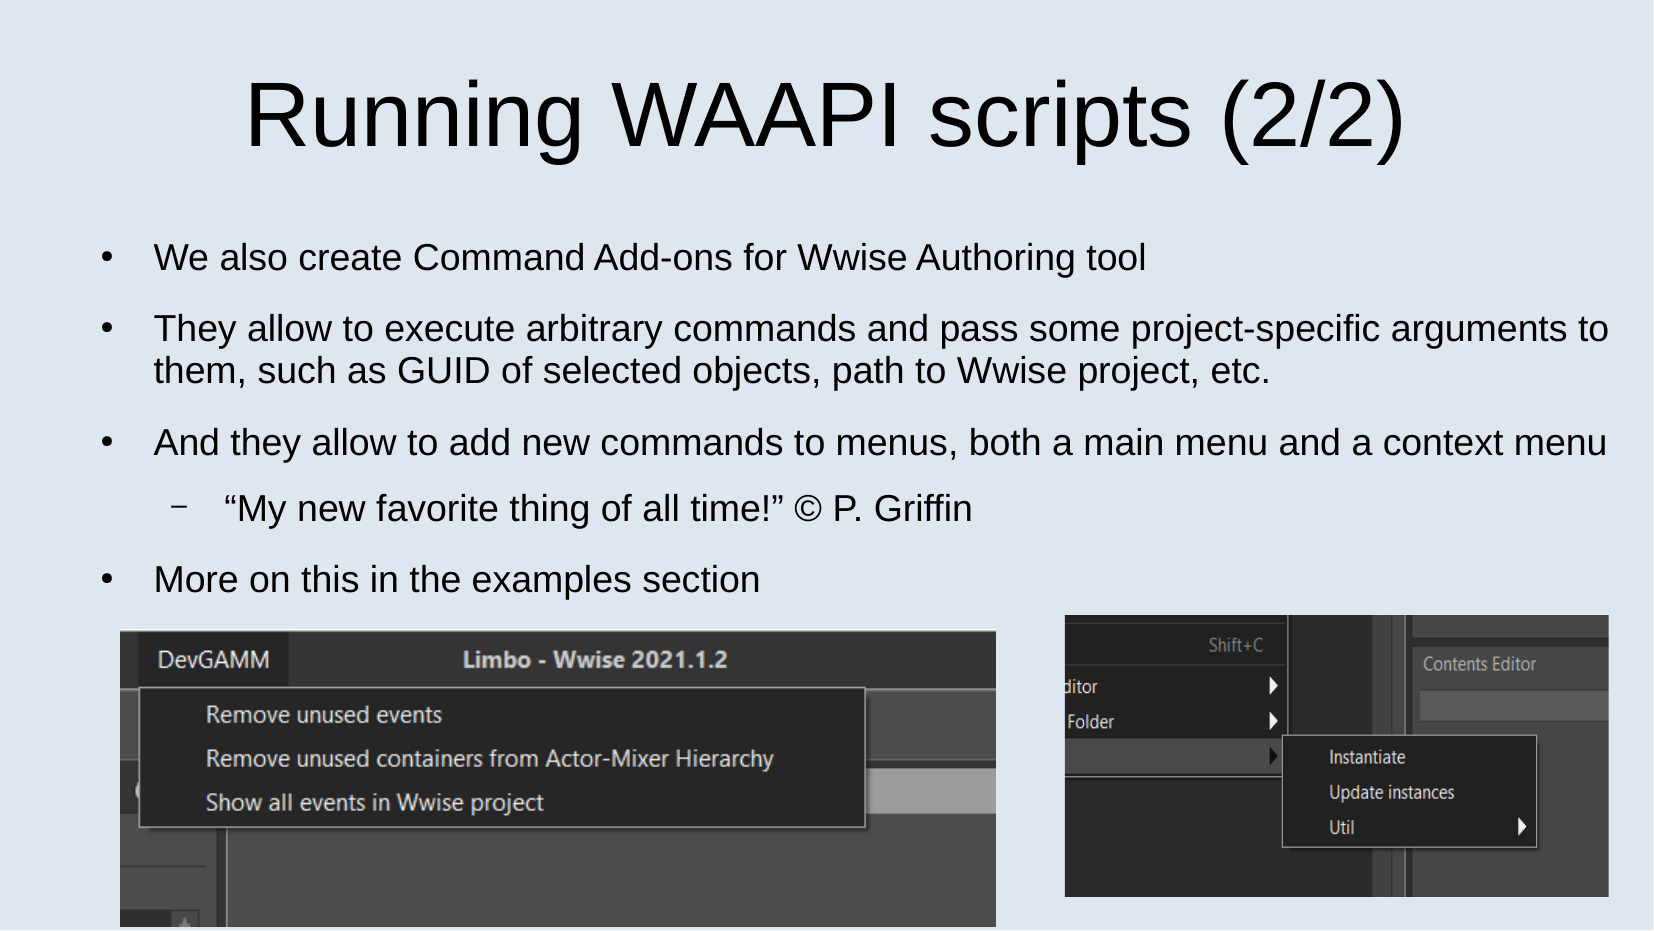

# Running WAAPI scripts (2/2)
We also create Command Add-ons for Wwise Authoring tool
They allow to execute arbitrary commands and pass some project-specific arguments to them, such as GUID of selected objects, path to Wwise project, etc.
And they allow to add new commands to menus, both a main menu and a context menu
“My new favorite thing of all time!” © P. Griffin
More on this in the examples section